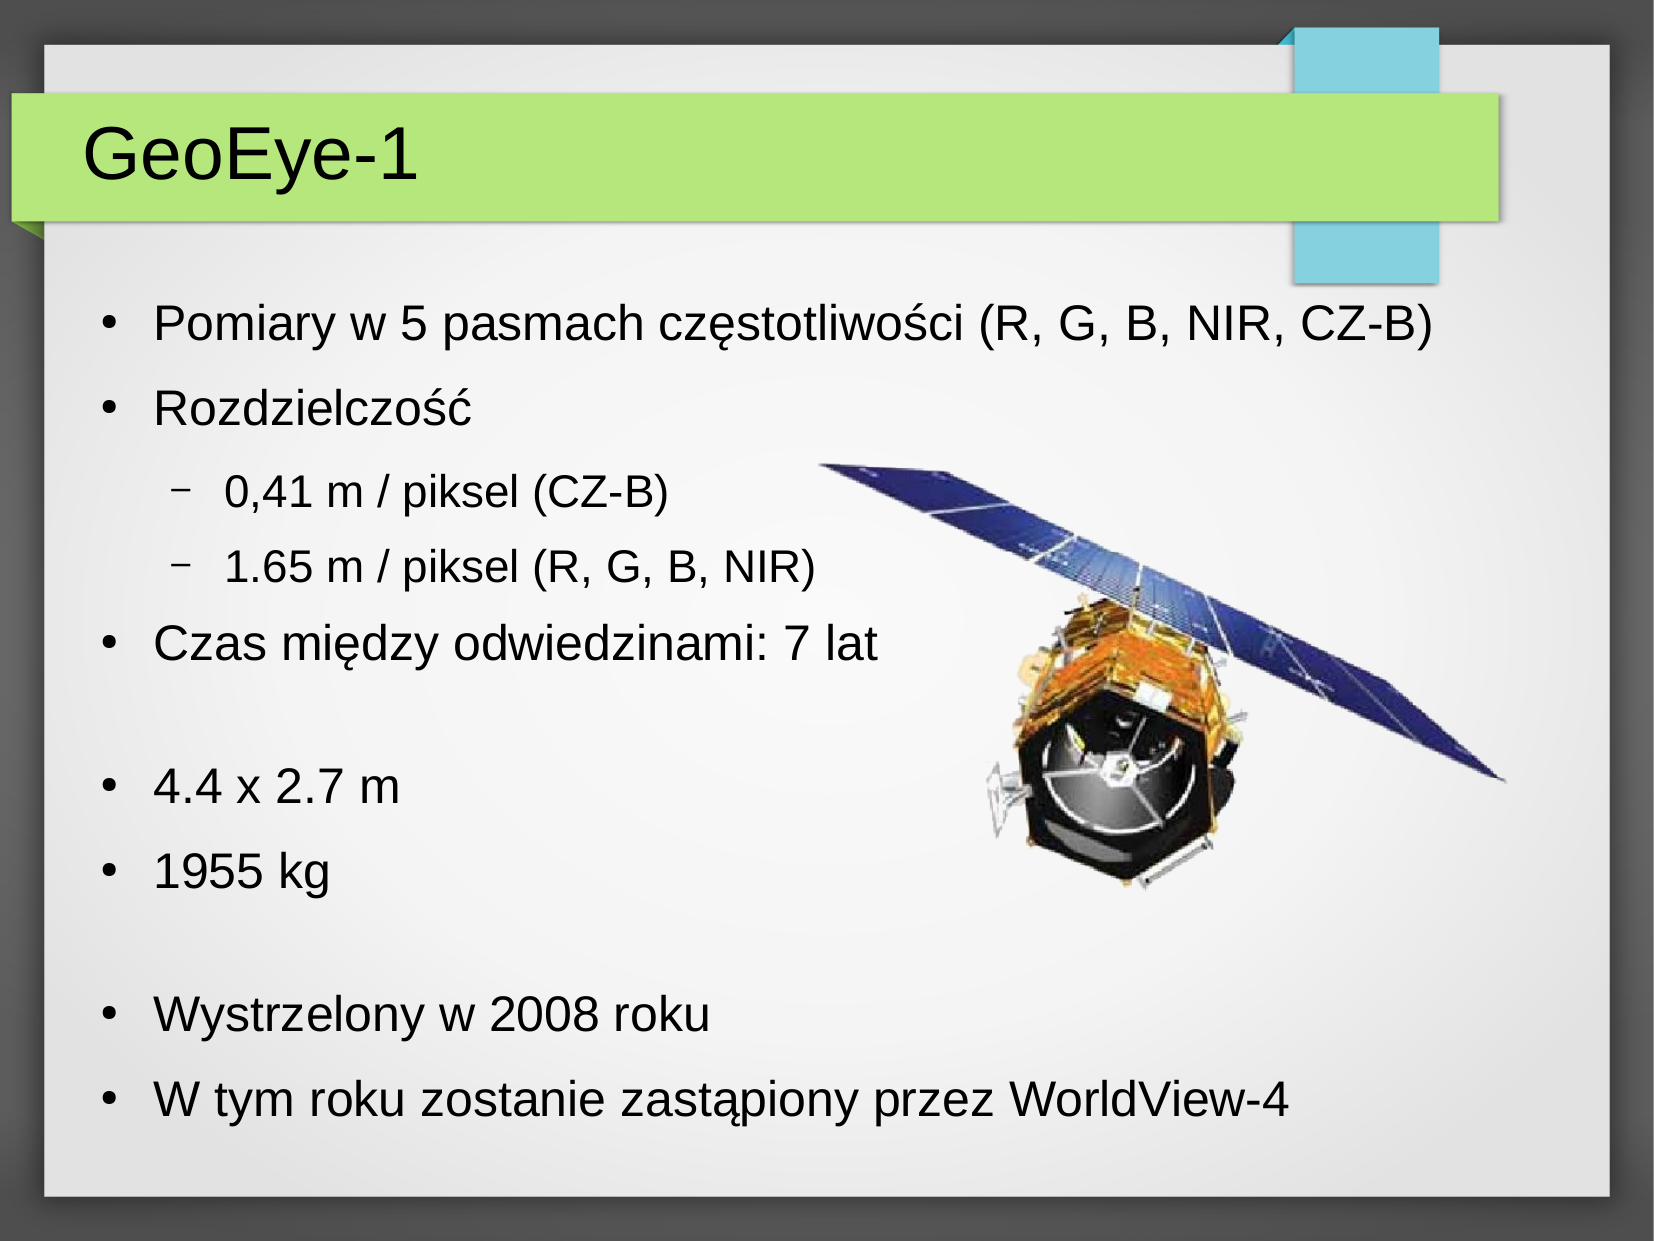

# GeoEye-1
Pomiary w 5 pasmach częstotliwości (R, G, B, NIR, CZ-B)
Rozdzielczość
0,41 m / piksel (CZ-B)
1.65 m / piksel (R, G, B, NIR)
Czas między odwiedzinami: 7 lat
4.4 x 2.7 m
1955 kg
Wystrzelony w 2008 roku
W tym roku zostanie zastąpiony przez WorldView-4